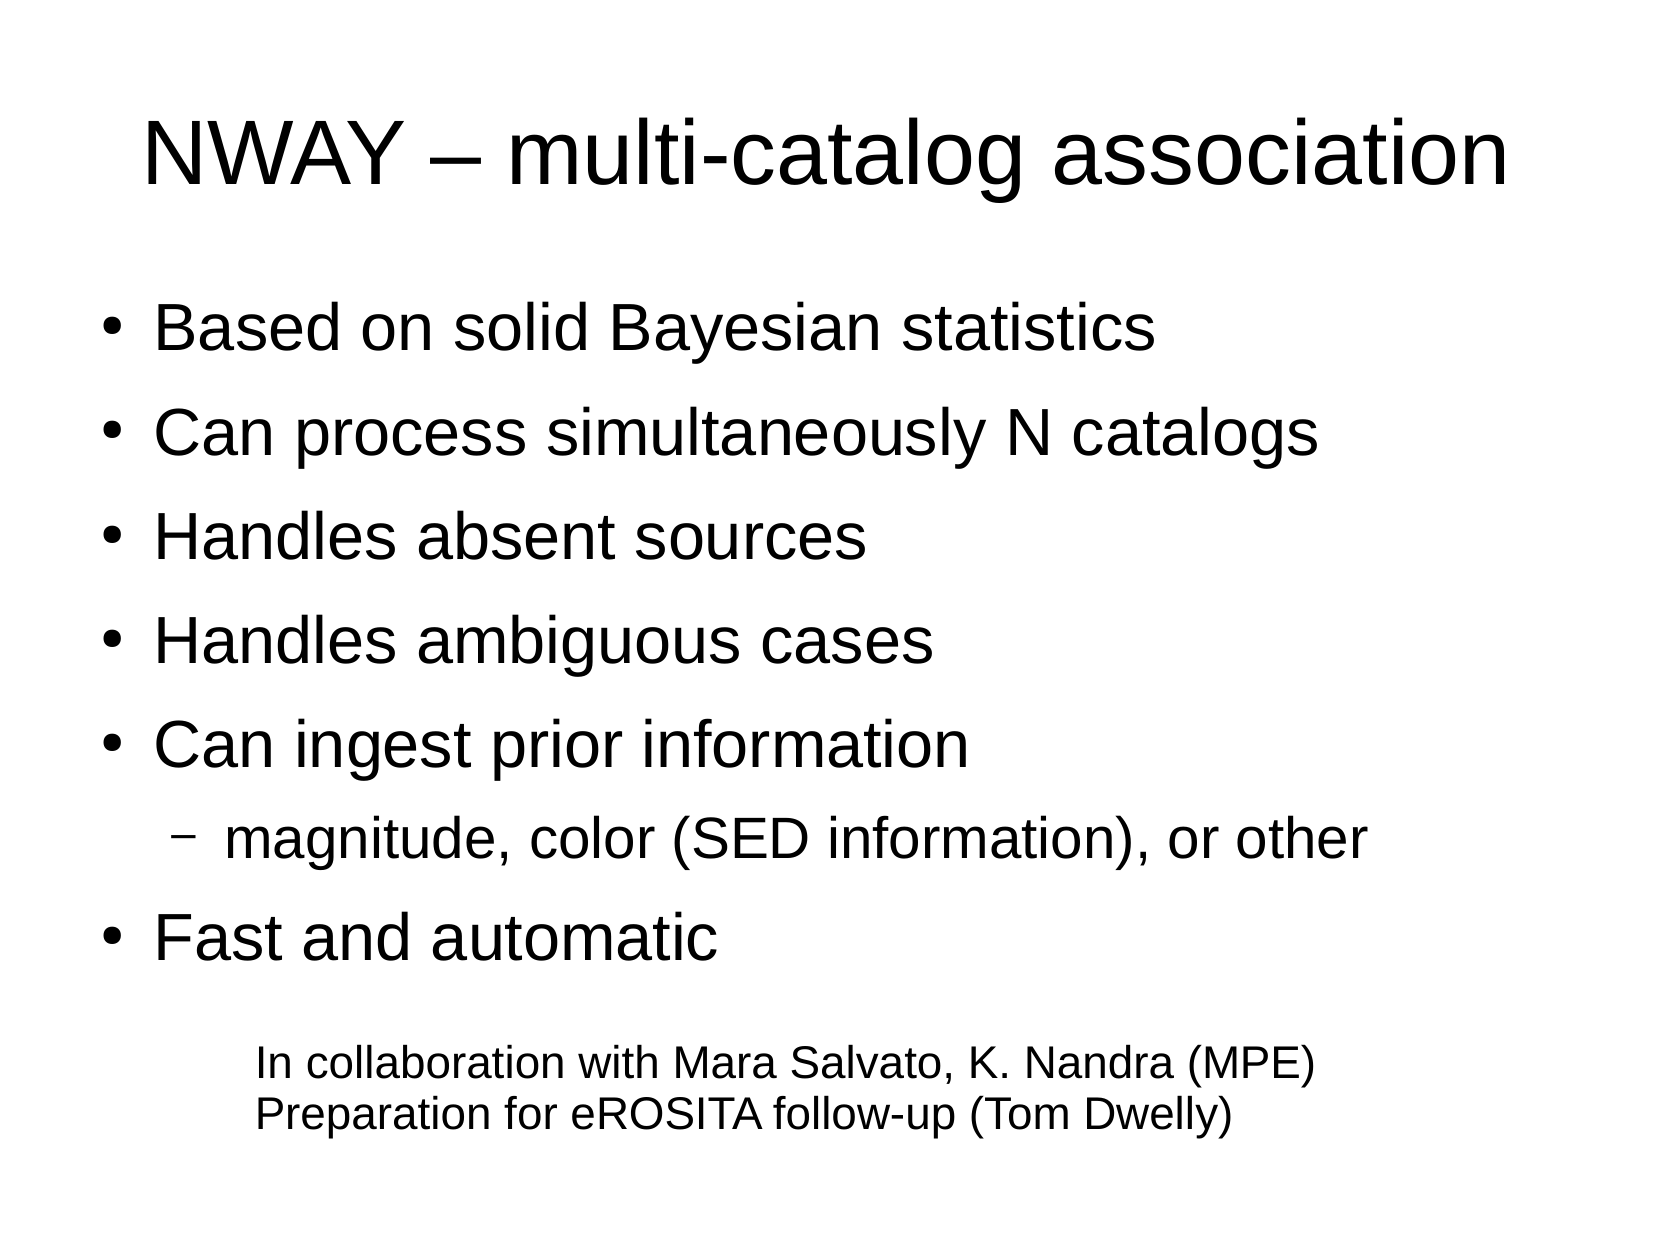

# NWAY – multi-catalog association
Based on solid Bayesian statistics
Can process simultaneously N catalogs
Handles absent sources
Handles ambiguous cases
Can ingest prior information
magnitude, color (SED information), or other
Fast and automatic
In collaboration with Mara Salvato, K. Nandra (MPE)
Preparation for eROSITA follow-up (Tom Dwelly)